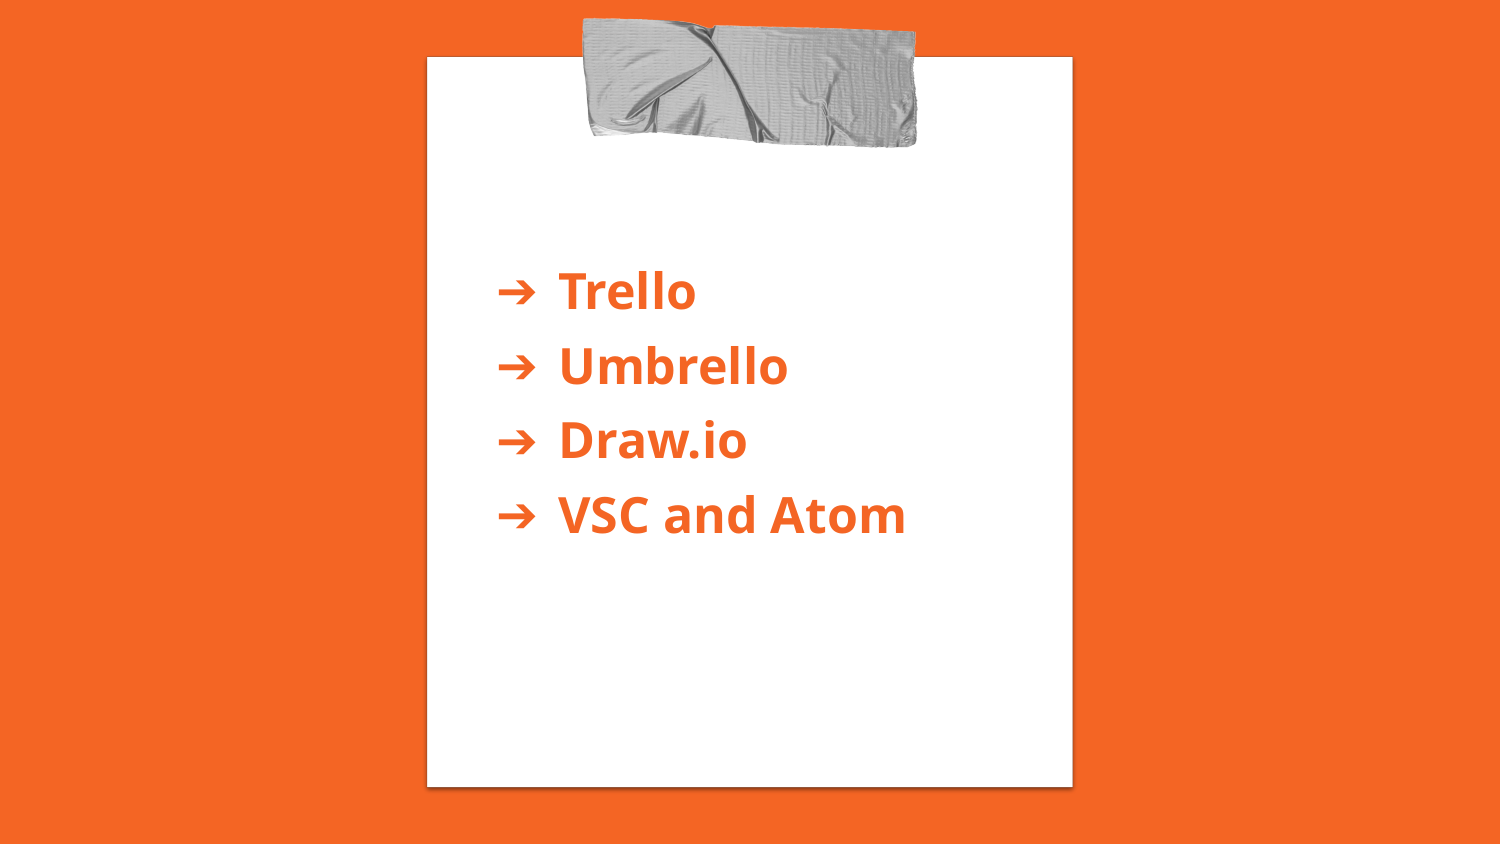

# Trello
Umbrello
Draw.io
VSC and Atom